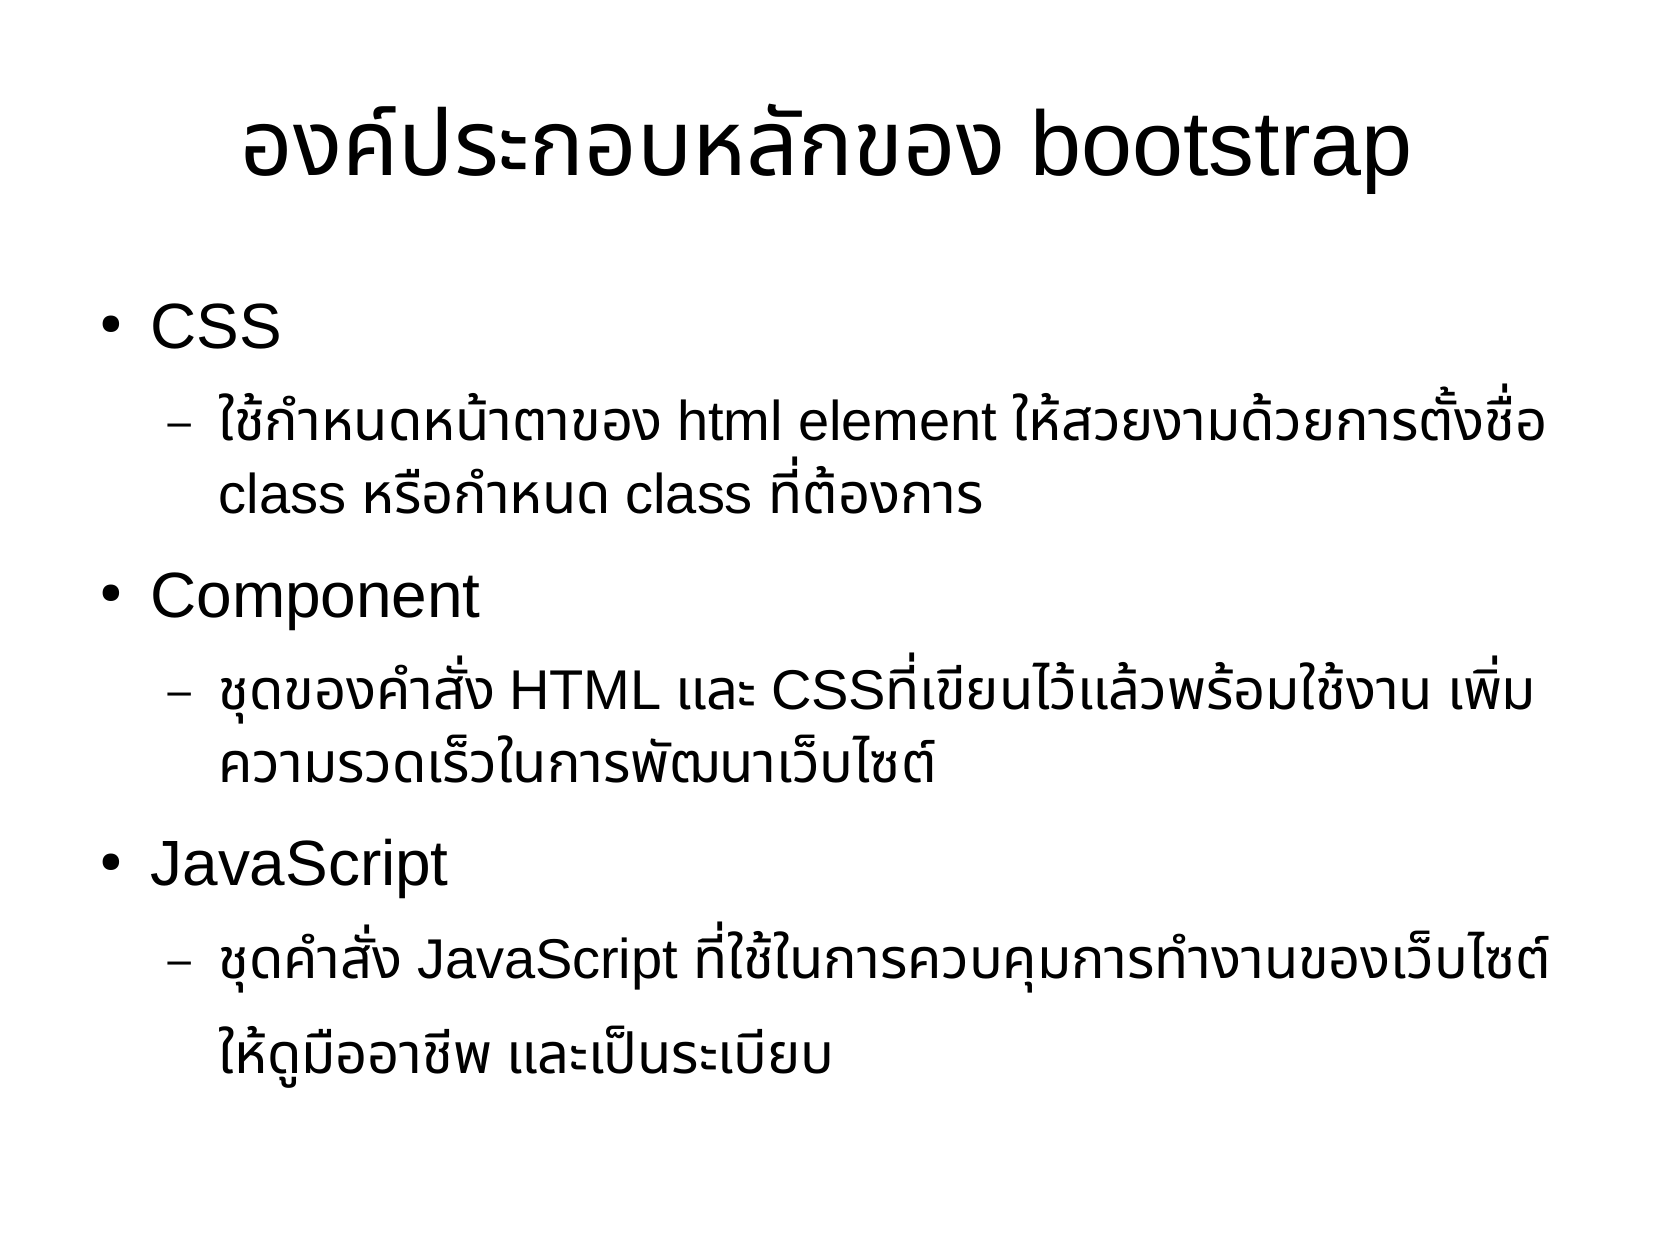

# องค์ประกอบหลักของ bootstrap
CSS
ใช้กำหนดหน้าตาของ html element ให้สวยงามด้วยการตั้งชื่อ class หรือกำหนด class ที่ต้องการ
Component
ชุดของคำสั่ง HTML และ CSSที่เขียนไว้แล้วพร้อมใช้งาน เพิ่มความรวดเร็วในการพัฒนาเว็บไซต์
JavaScript
ชุดคำสั่ง JavaScript ที่ใช้ในการควบคุมการทำงานของเว็บไซต์
ให้ดูมืออาชีพ และเป็นระเบียบ